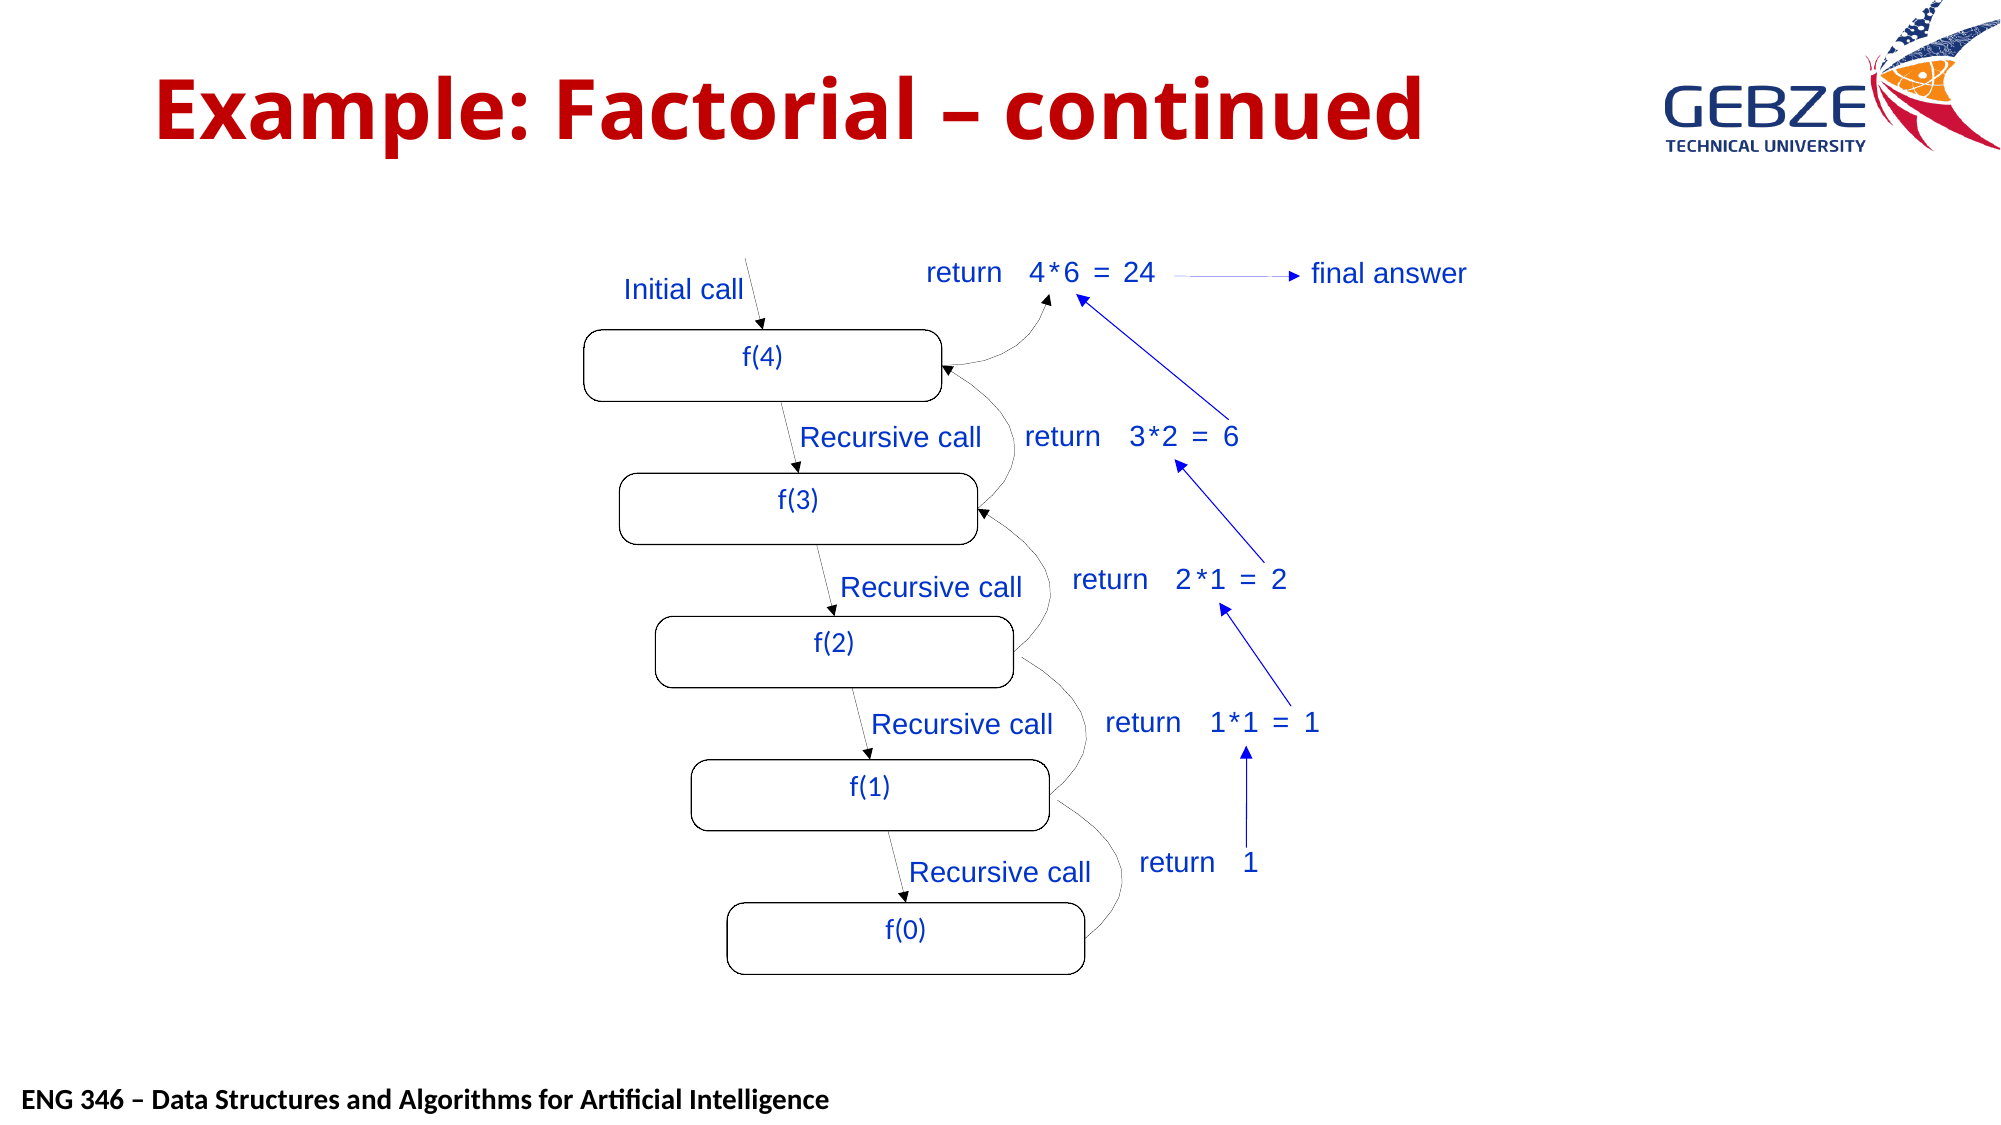

# Example: Factorial – continued
return
4
*
6
=
24
final answer
Initial call
f(4)
return
3
*
2
=
6
Recursive call
f(3)
return
2
*
1
=
2
Recursive call
f(2)
return
1
*
1
=
1
Recursive call
f(1)
return
1
Recursive call
f(0)